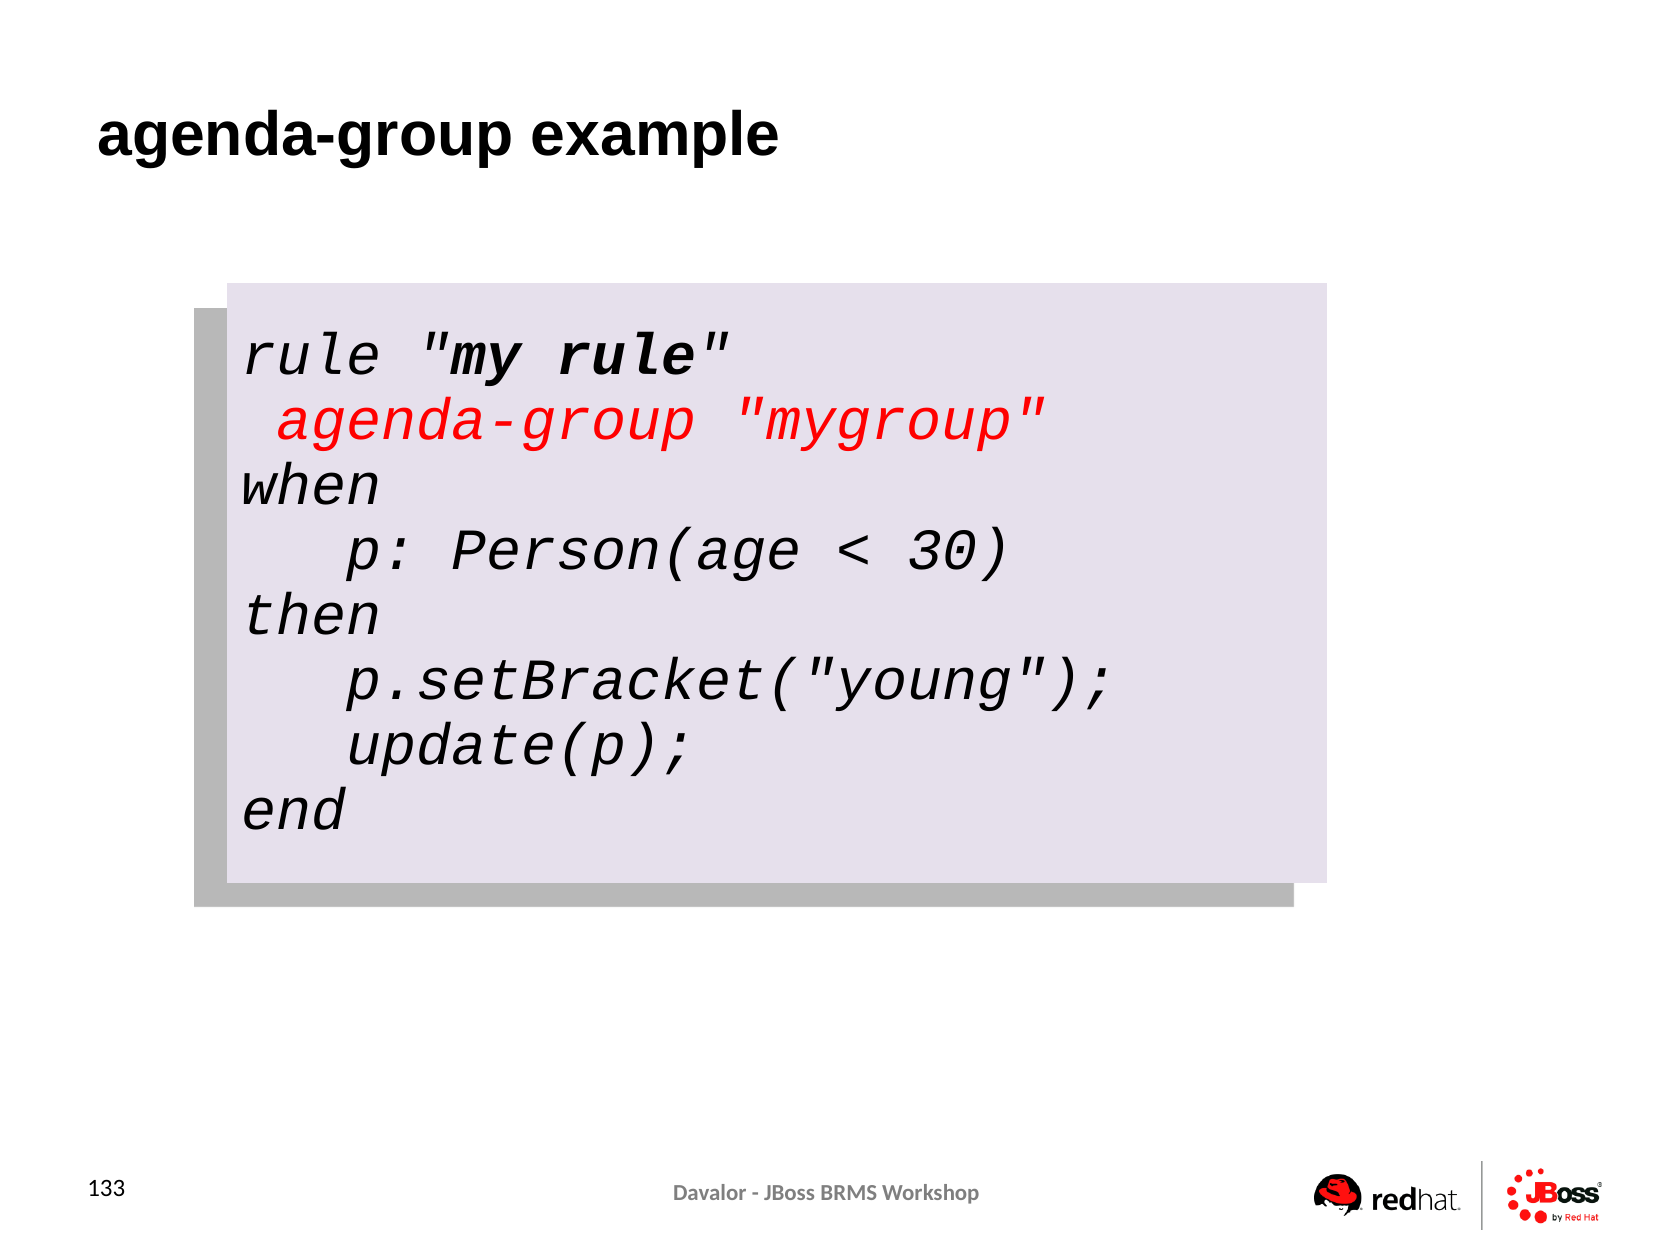

# agenda-group example
rule "my rule"
 agenda-group "mygroup"
when
 p: Person(age < 30)
then
 p.setBracket("young");
 update(p);
end